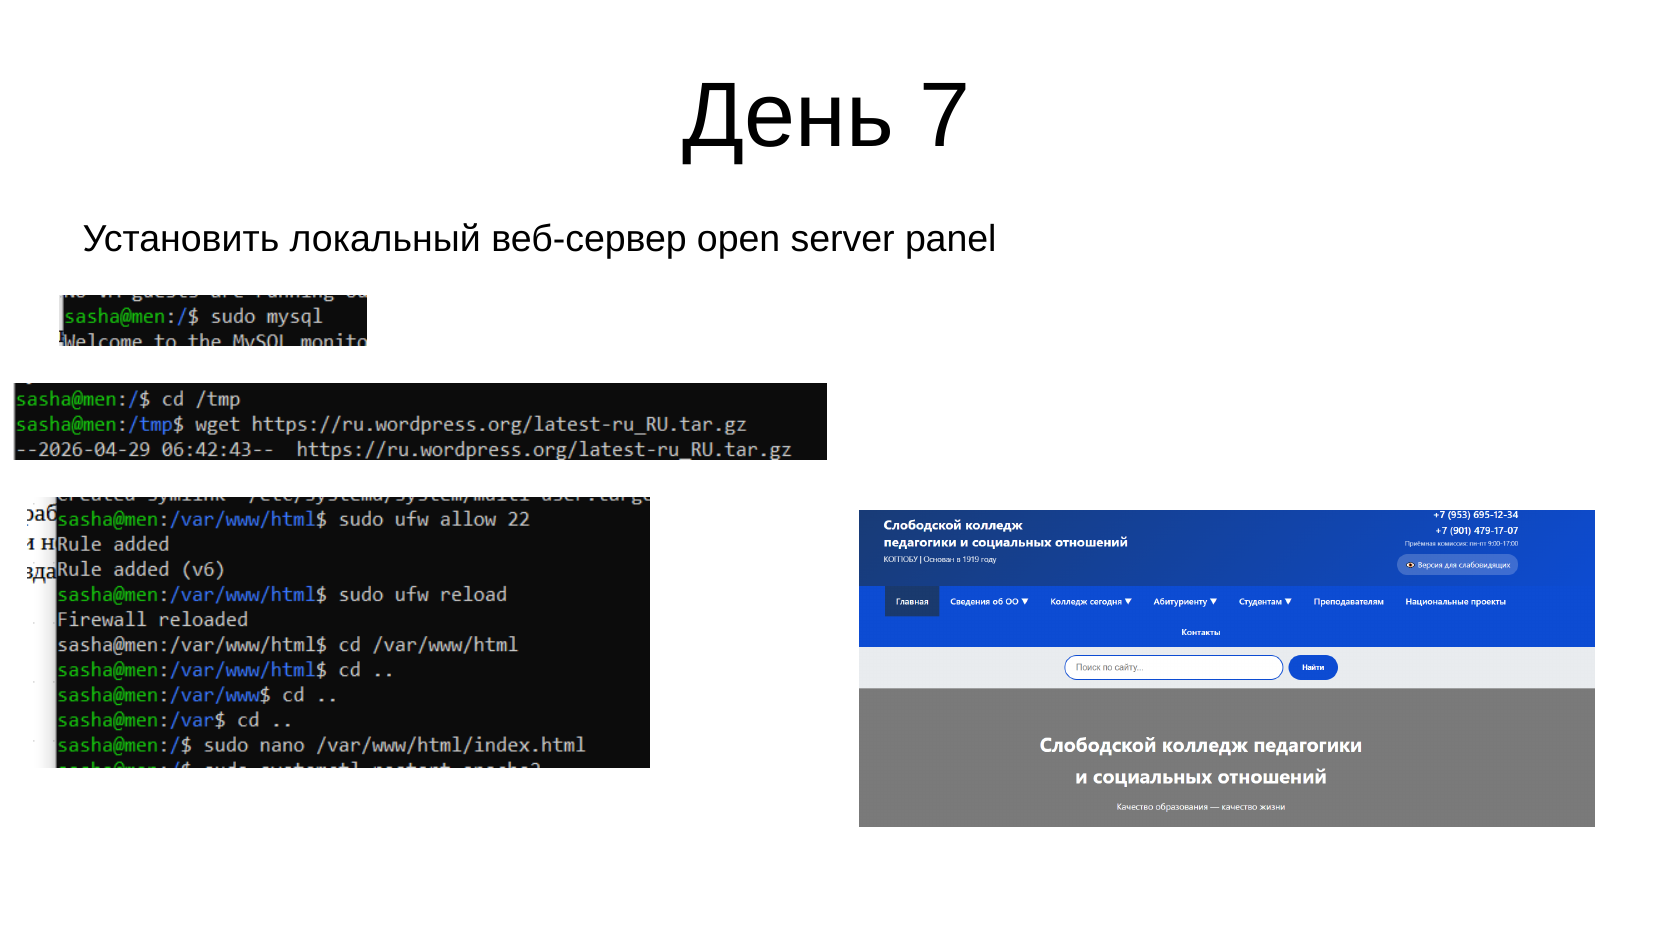

# День 7
Установить локальный веб-сервер open server panel